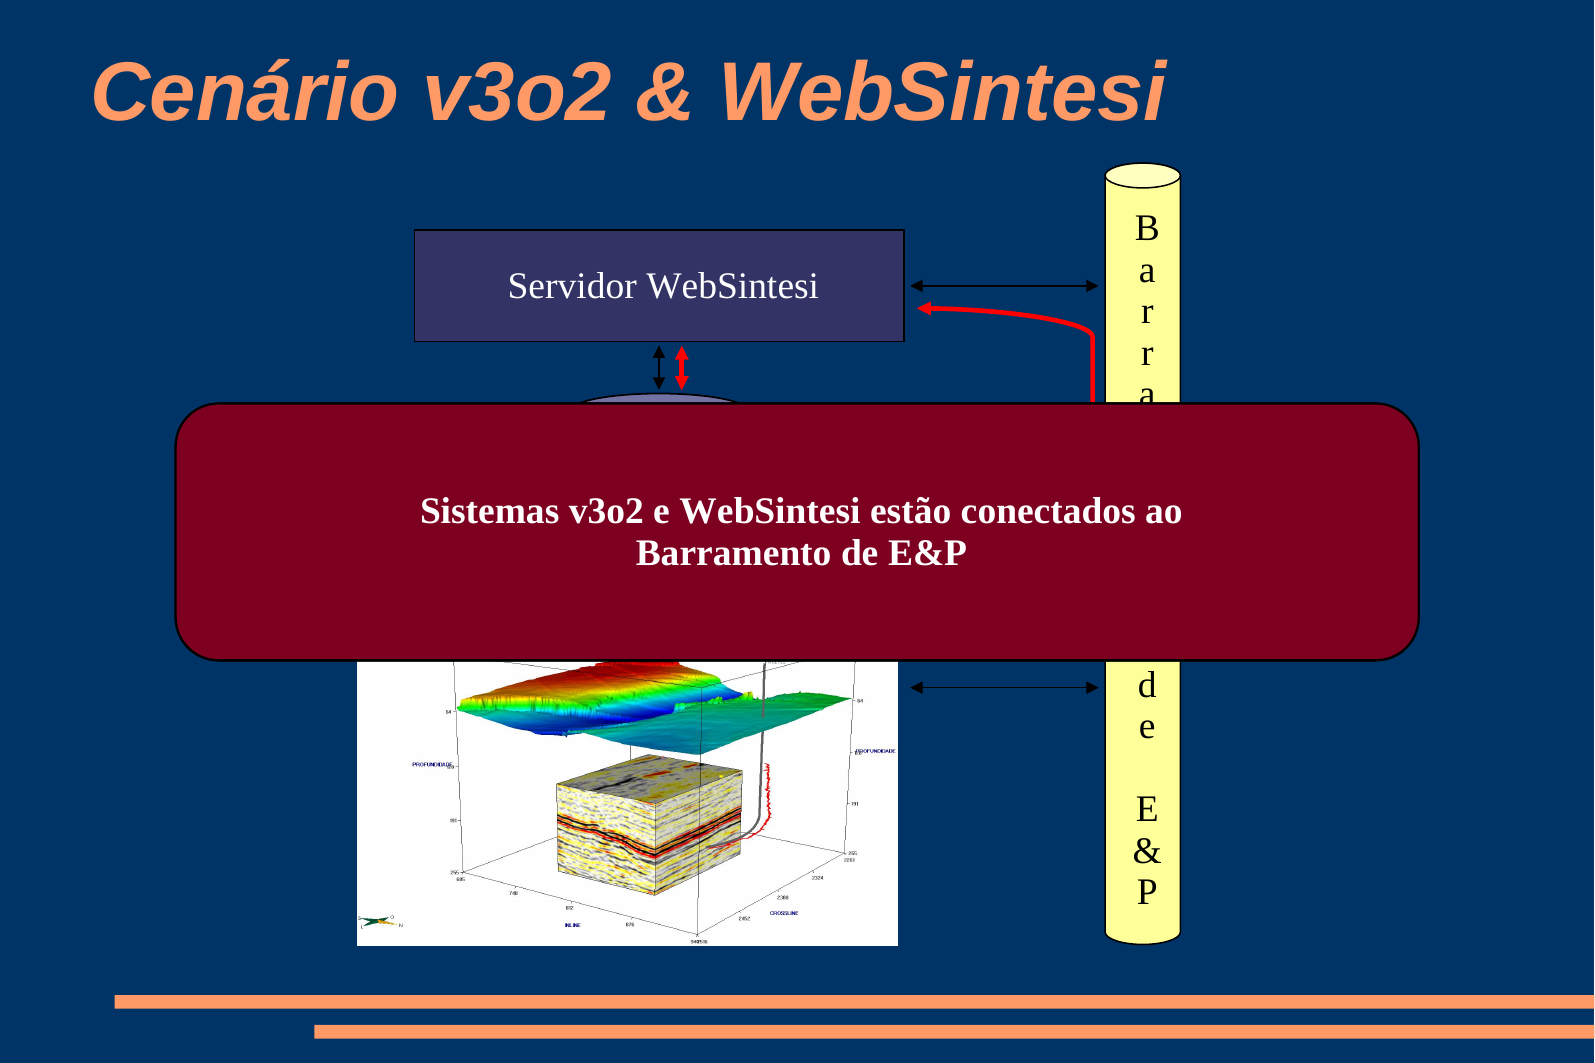

# Cenário v3o2 & WebSintesi
B
a
r
r
a
m
e
n
t
o
d
e
E
&
P
Servidor WebSintesi
Área de
projetos
Usuário do v3o2 deseja visualizar uma trajetória de poço
cujo arquivo está armazenado em um projeto do WebSintesi
Sistemas v3o2 e WebSintesi estão conectados ao
Barramento de E&P
No v3o2, o usuário seleciona o projeto do WebSintesi e o
arquivo que contém a trajetória, que é lido pelo v3o2
e incorporado à imagem sísmica